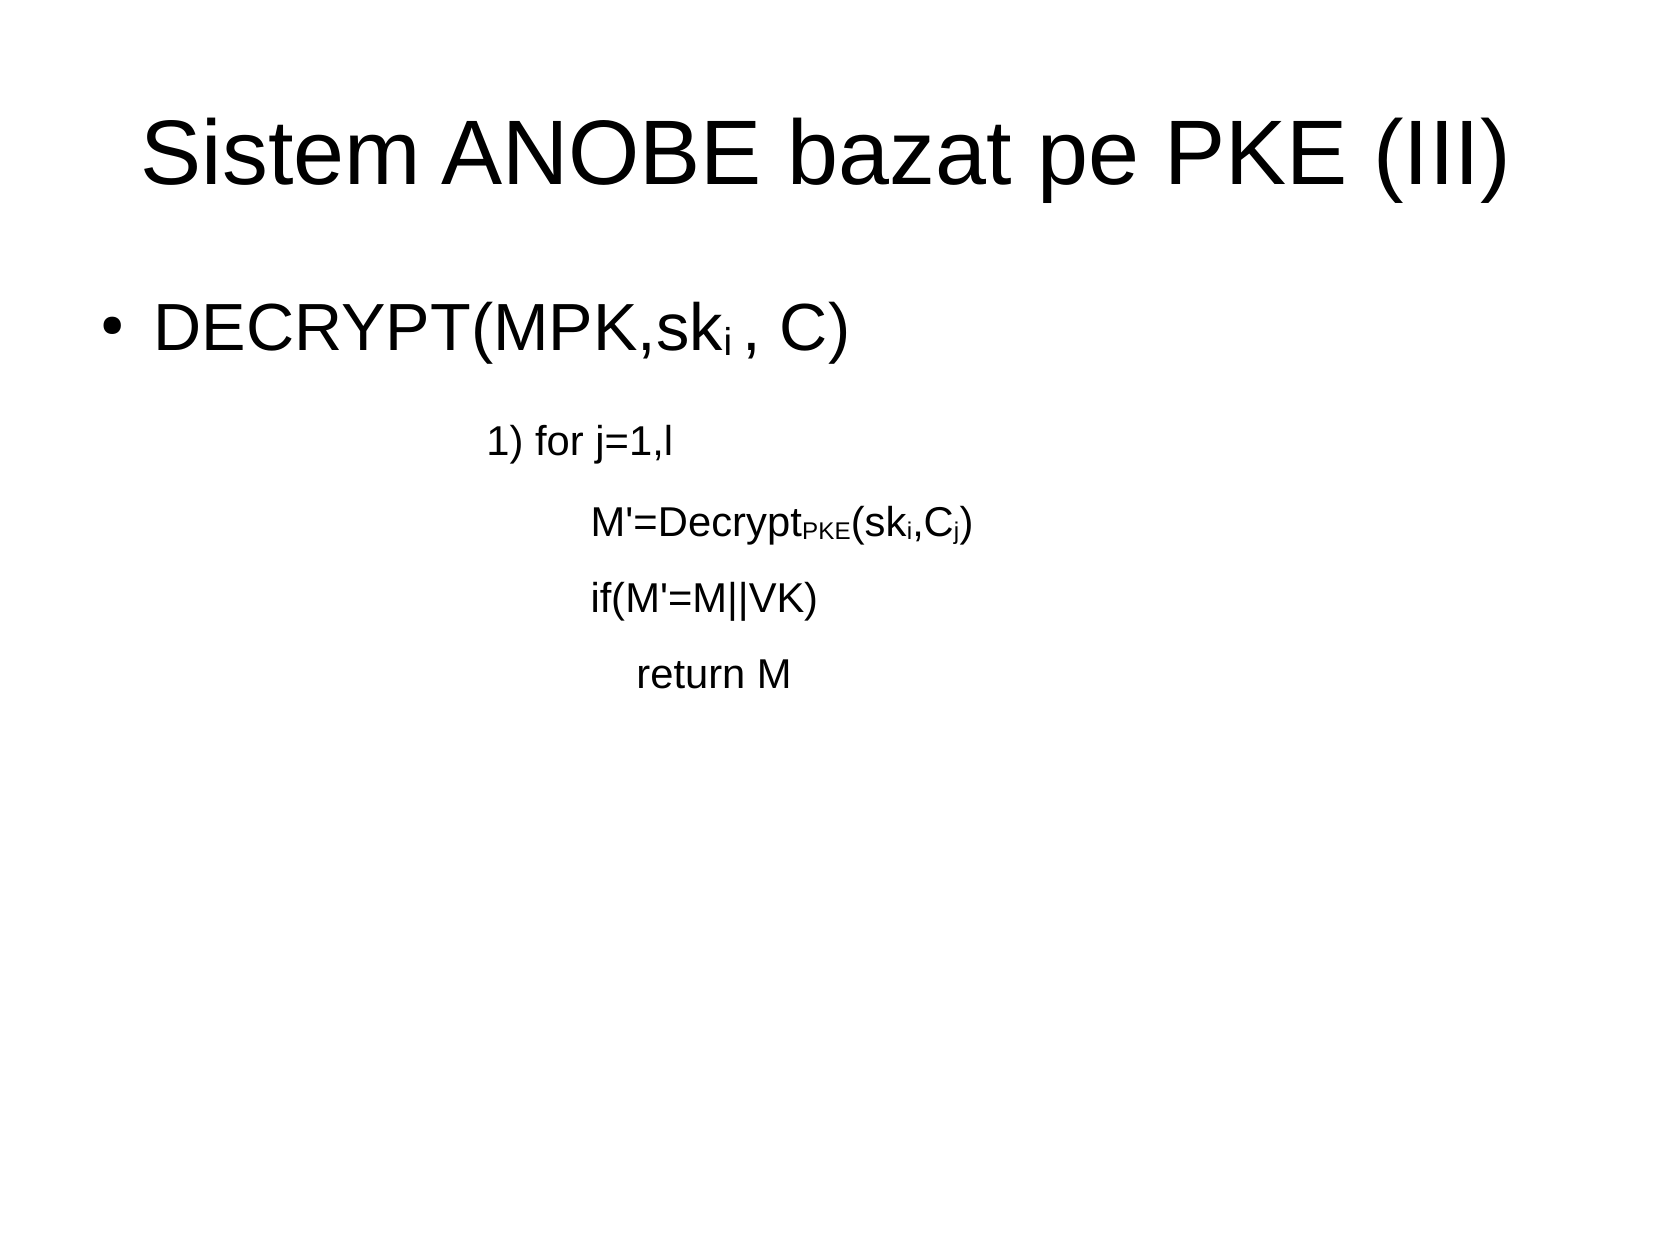

# Sistem ANOBE bazat pe PKE (III)
DECRYPT(MPK,ski , C)
 1) for j=1,l
 M'=DecryptPKE(ski,Cj)
 if(M'=M||VK)
 return M